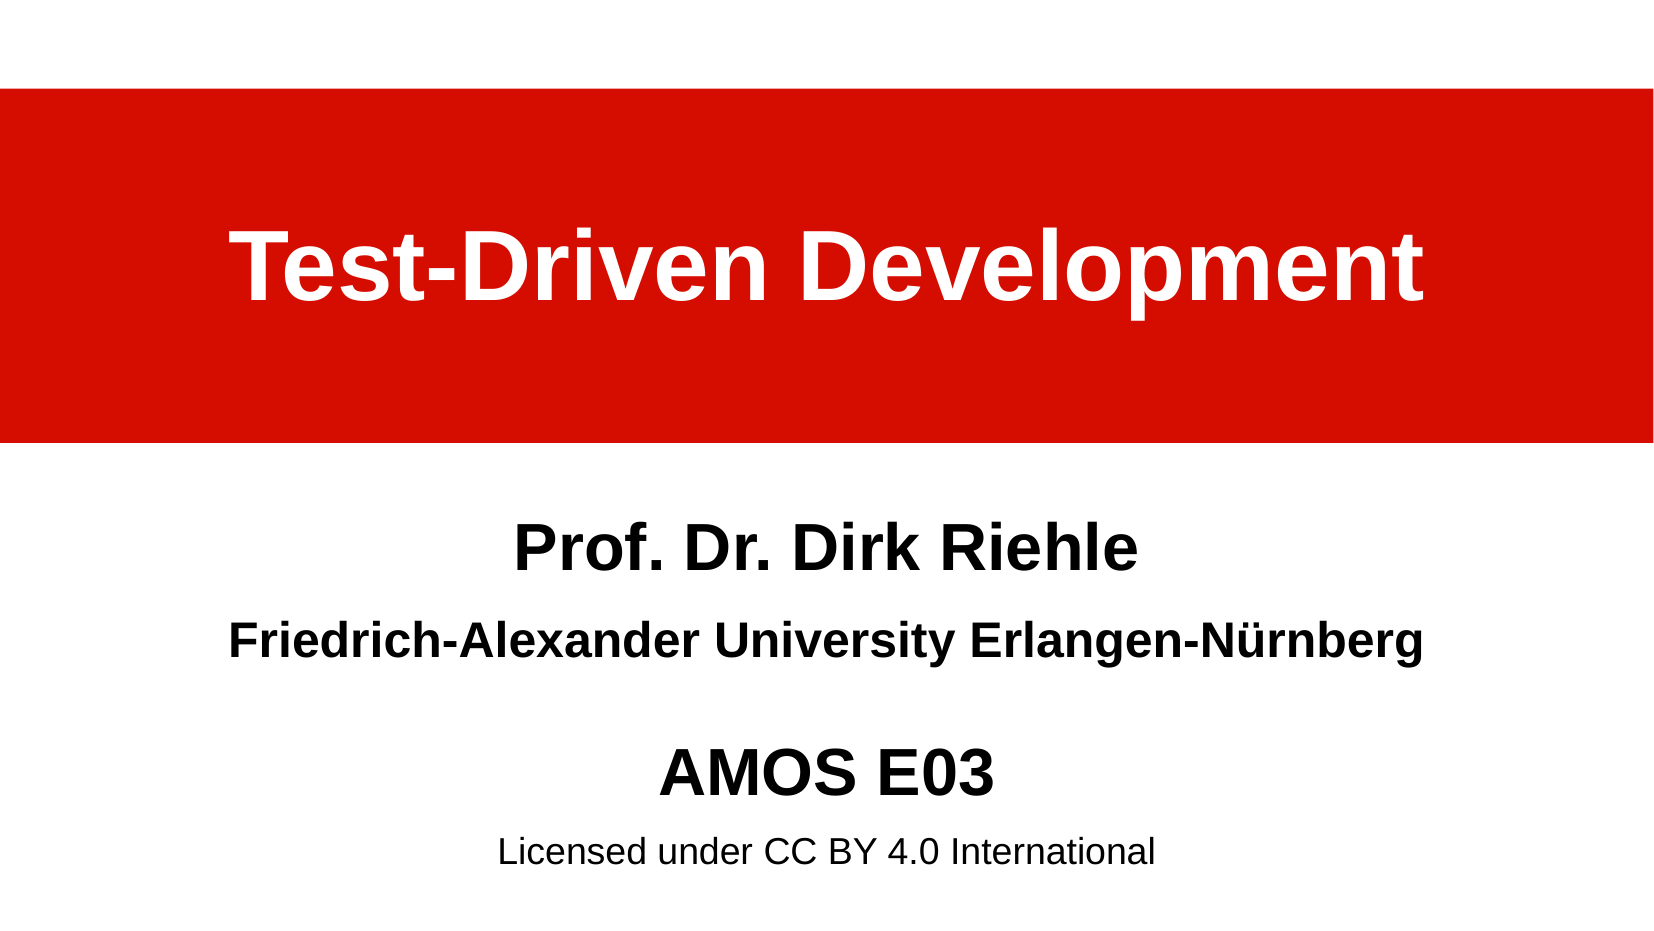

# Test-Driven Development
Prof. Dr. Dirk Riehle
Friedrich-Alexander University Erlangen-Nürnberg
AMOS E03
Licensed under CC BY 4.0 International